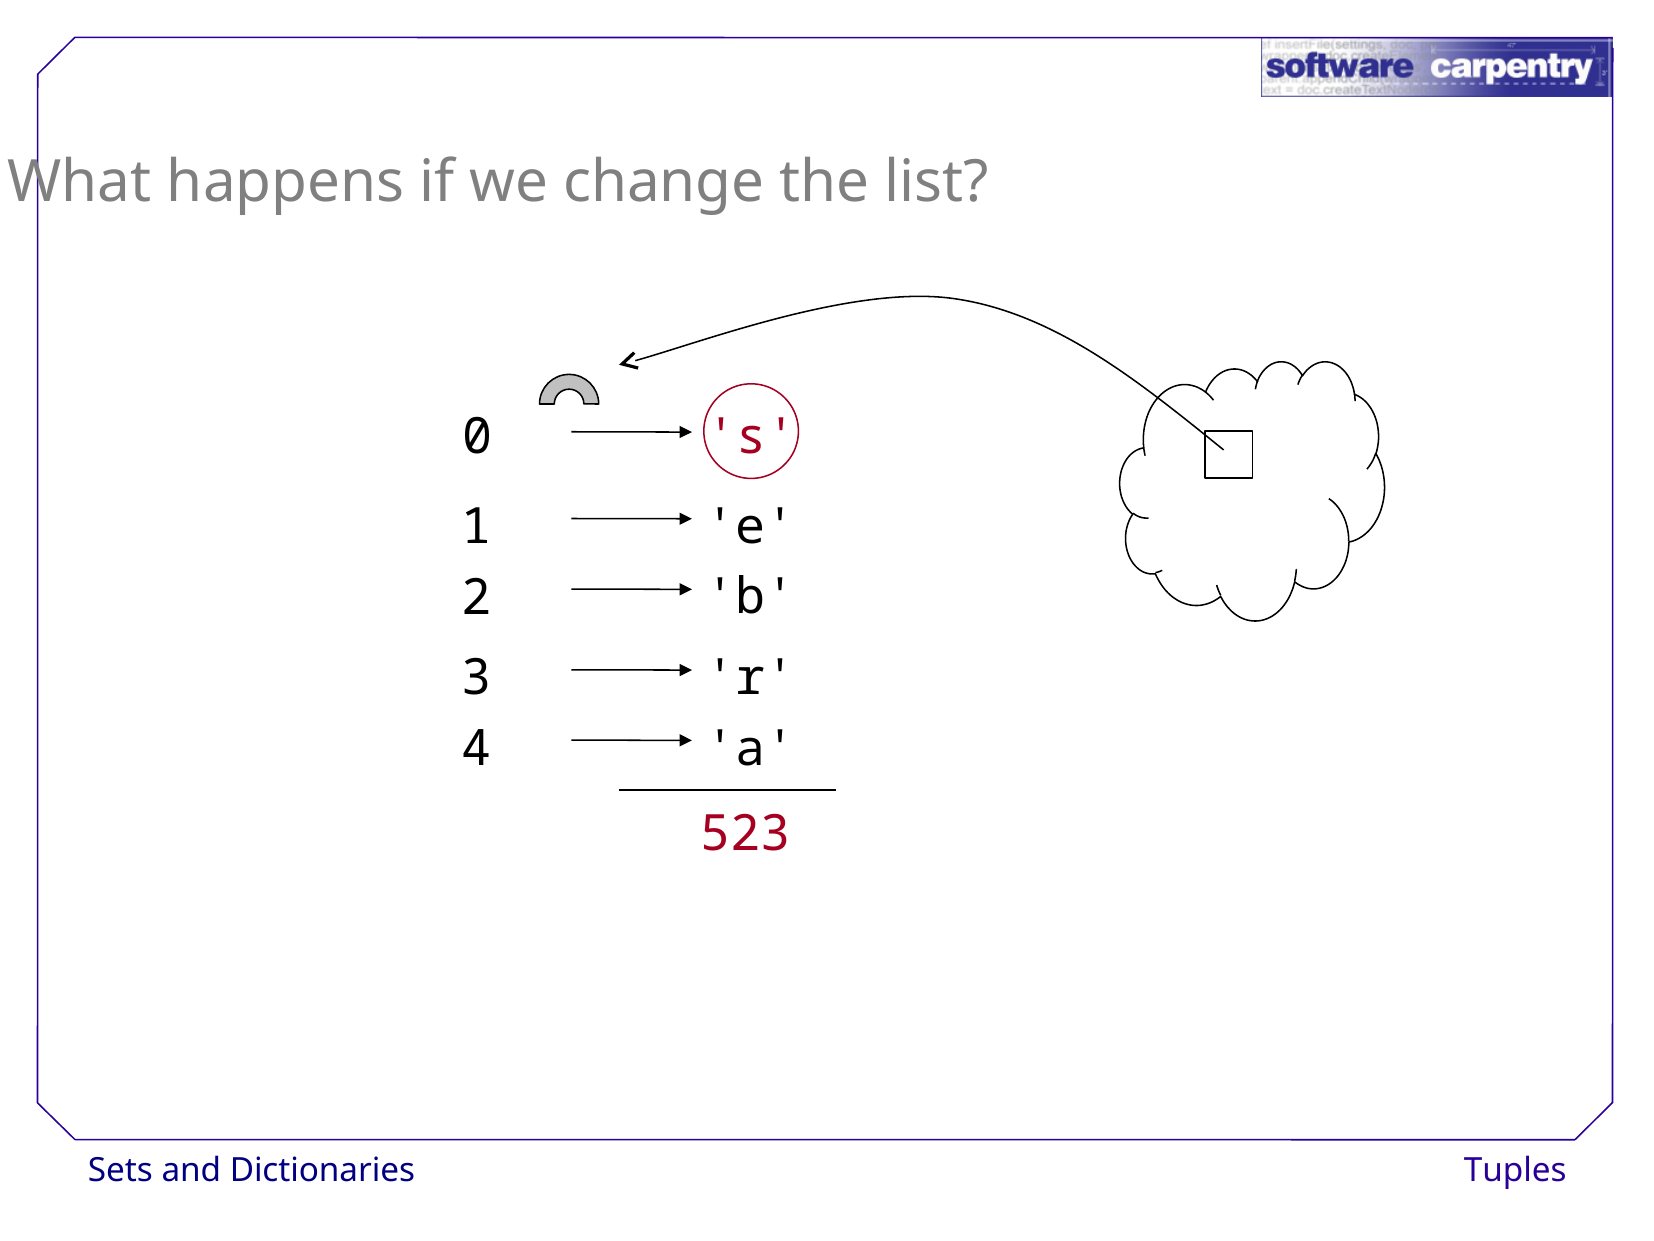

What happens if we change the list?
0
's'
| |
| --- |
| |
| |
| |
| |
1
'e'
'b'
2
3
'r'
'a'
4
523